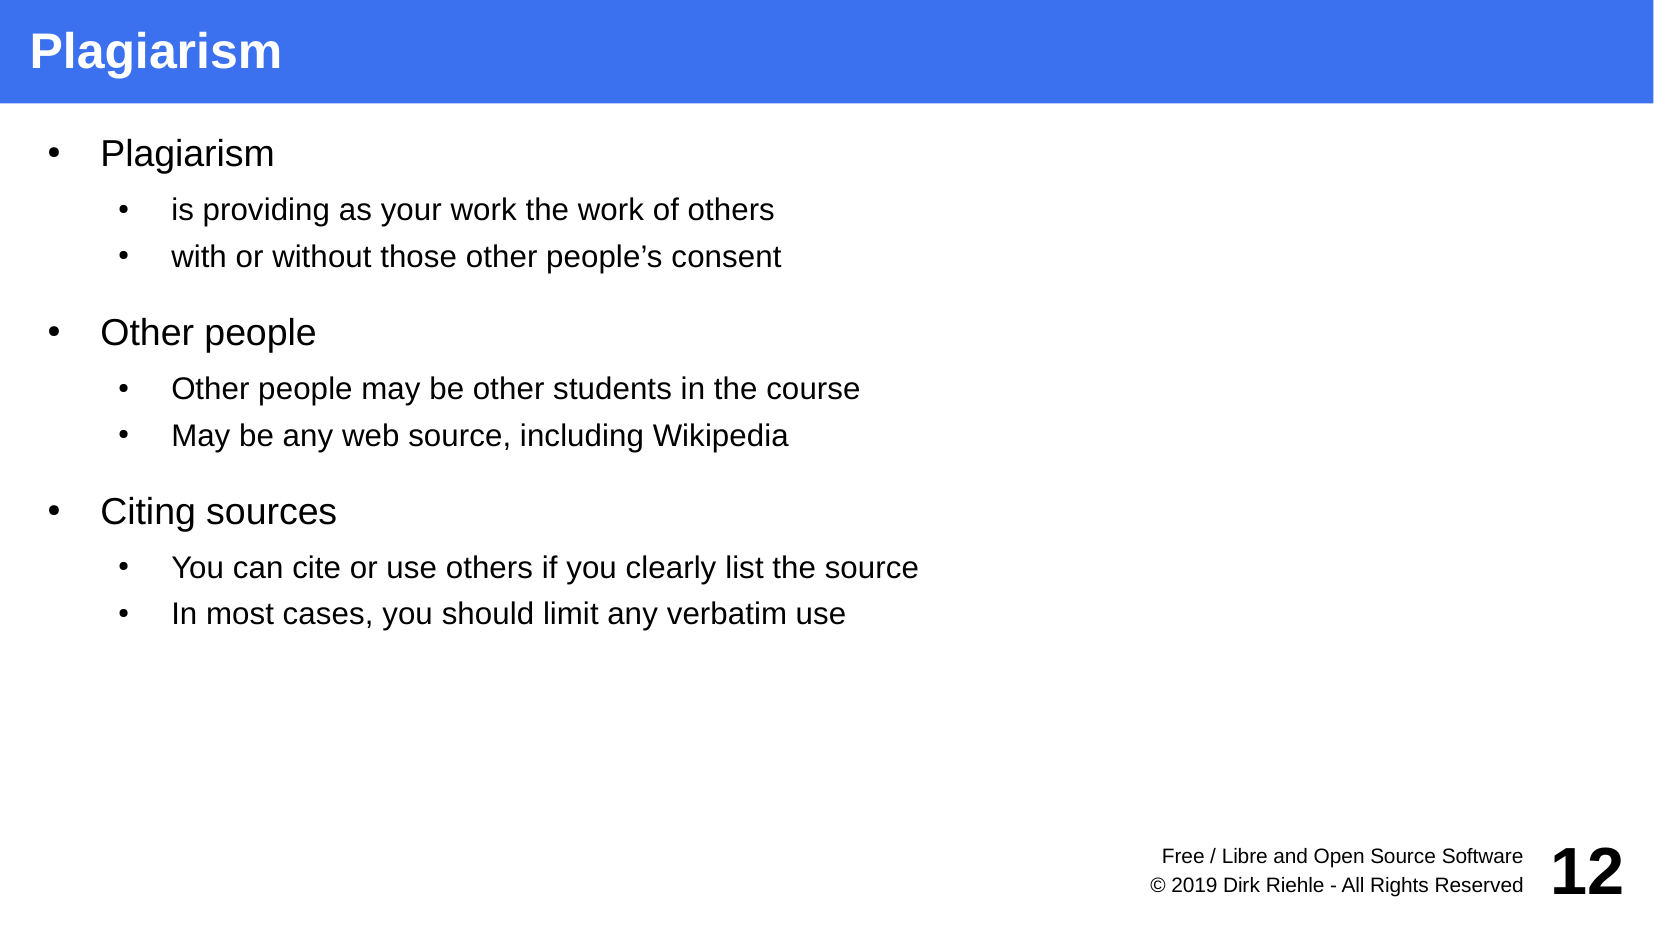

# Plagiarism
Plagiarism
is providing as your work the work of others
with or without those other people’s consent
Other people
Other people may be other students in the course
May be any web source, including Wikipedia
Citing sources
You can cite or use others if you clearly list the source
In most cases, you should limit any verbatim use
Free / Libre and Open Source Software
12
© 2019 Dirk Riehle - All Rights Reserved